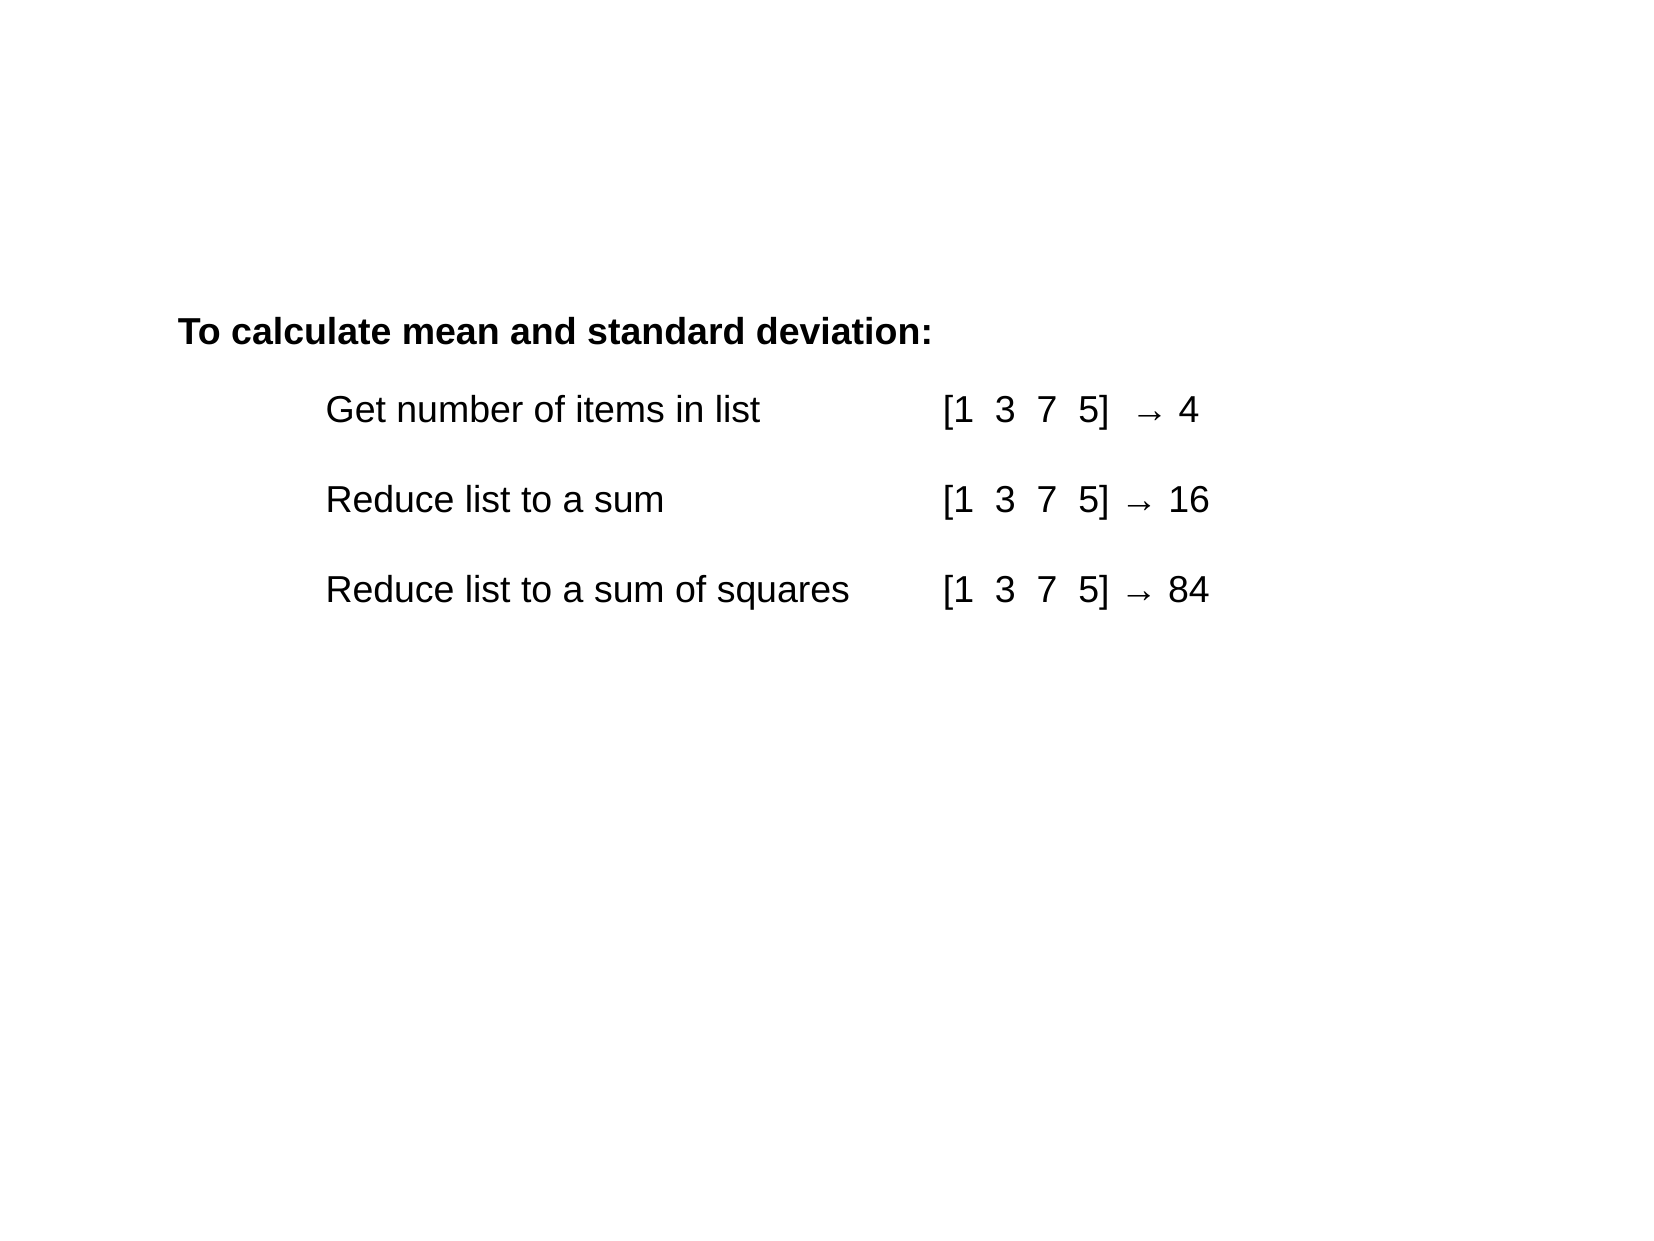

To calculate mean and standard deviation:
Get number of items in list
Reduce list to a sum
Reduce list to a sum of squares
[1 3 7 5] → 4
[1 3 7 5] → 16
[1 3 7 5] → 84